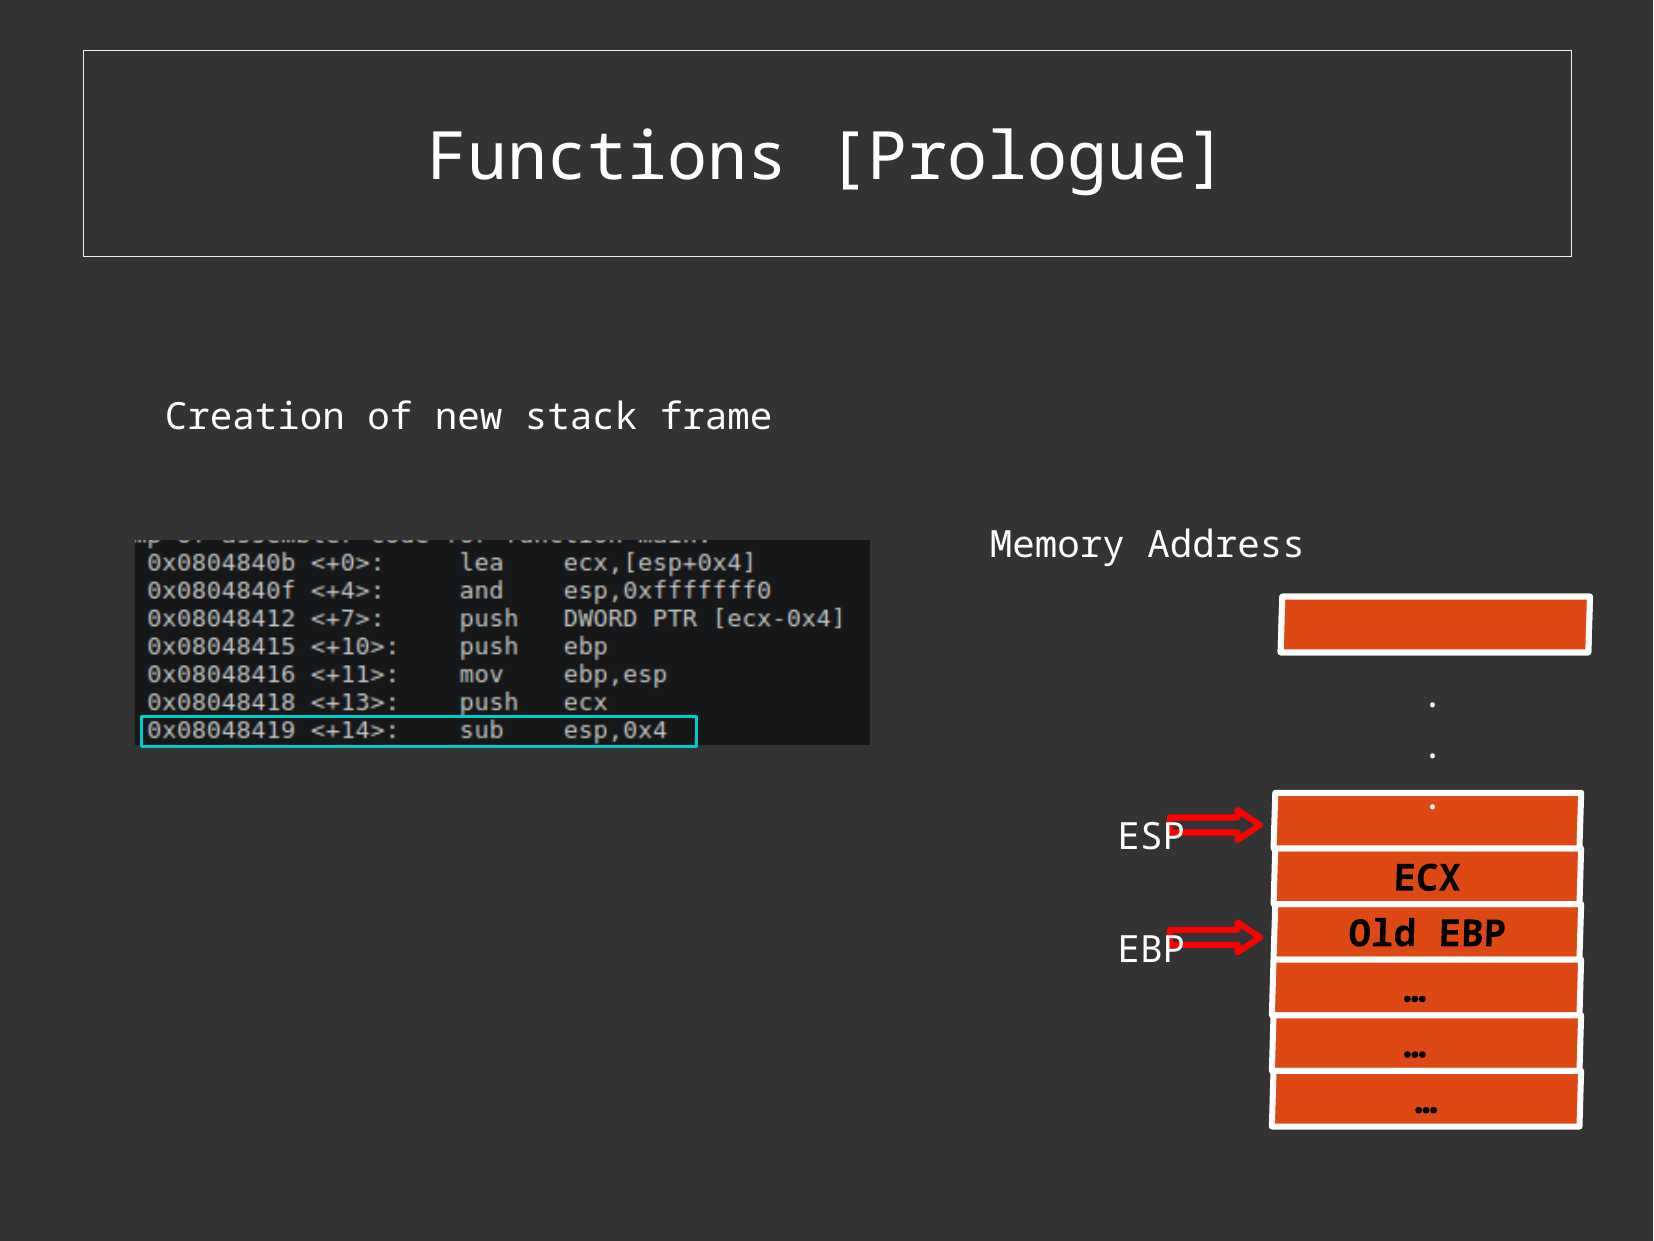

Functions [Prologue]
Creation of new stack frame
Memory Address
.
.
.
 ESP
ECX
Old EBP
 EBP
…
…
…